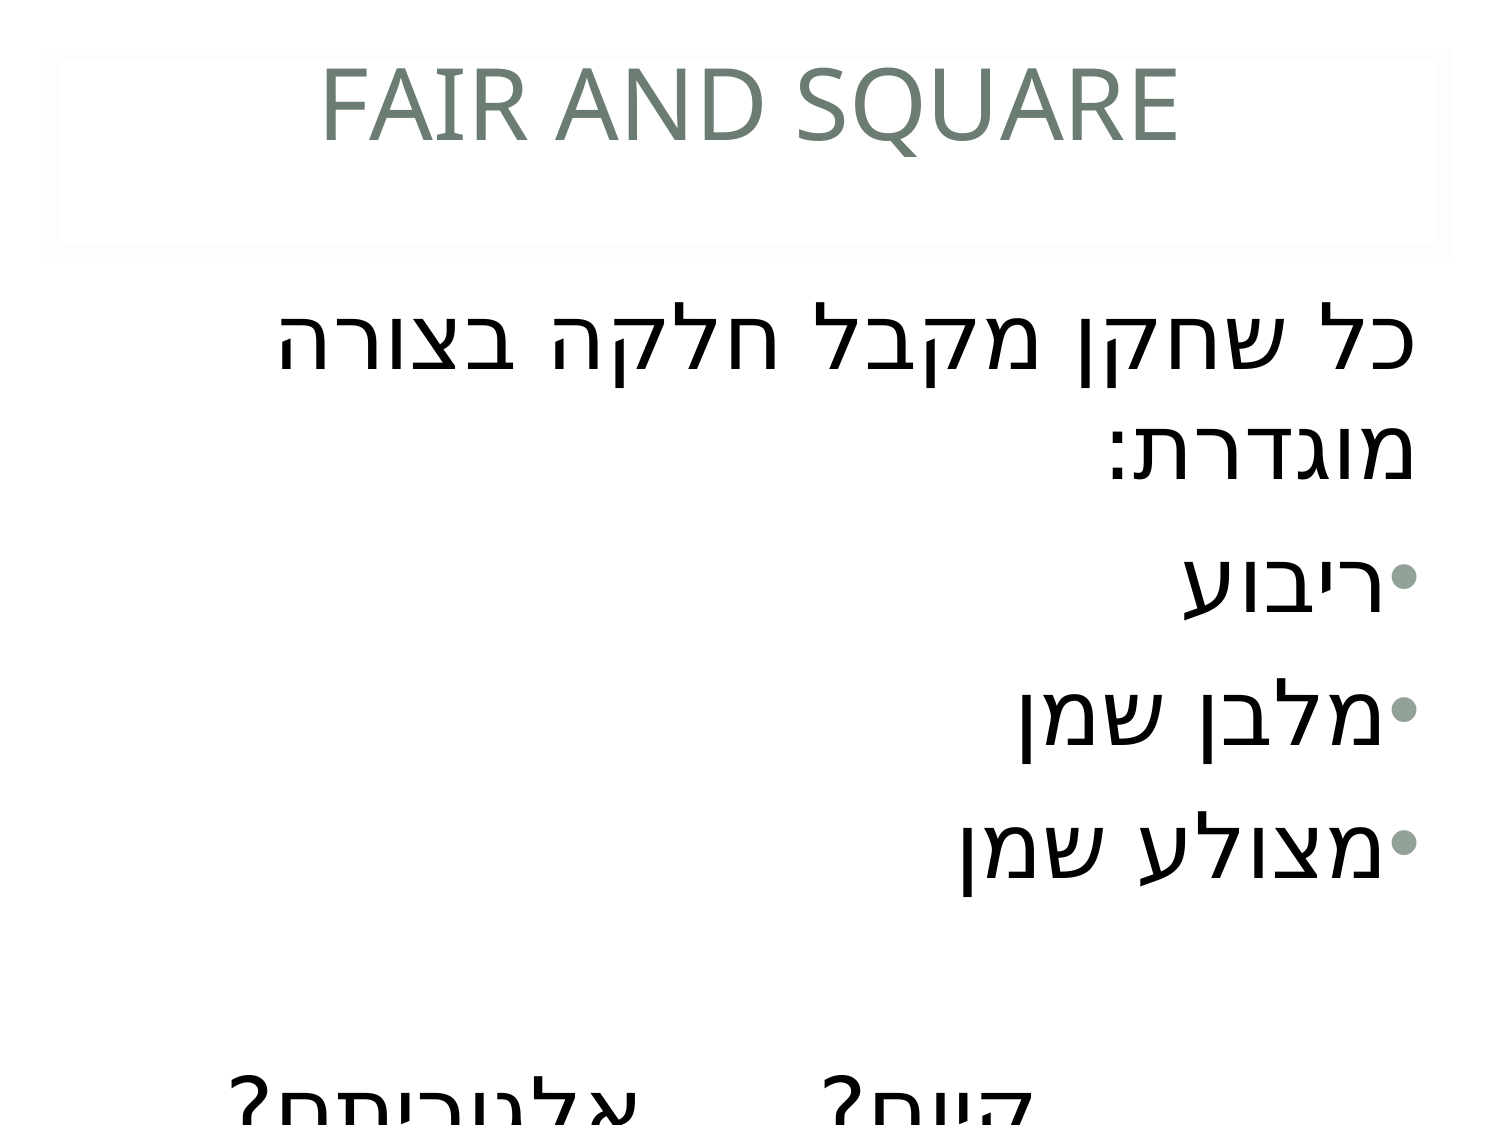

FAIR AND SQUARE
כל שחקן מקבל חלקה בצורה מוגדרת:
ריבוע
מלבן שמן
מצולע שמן
 קיום? אלגוריתם?